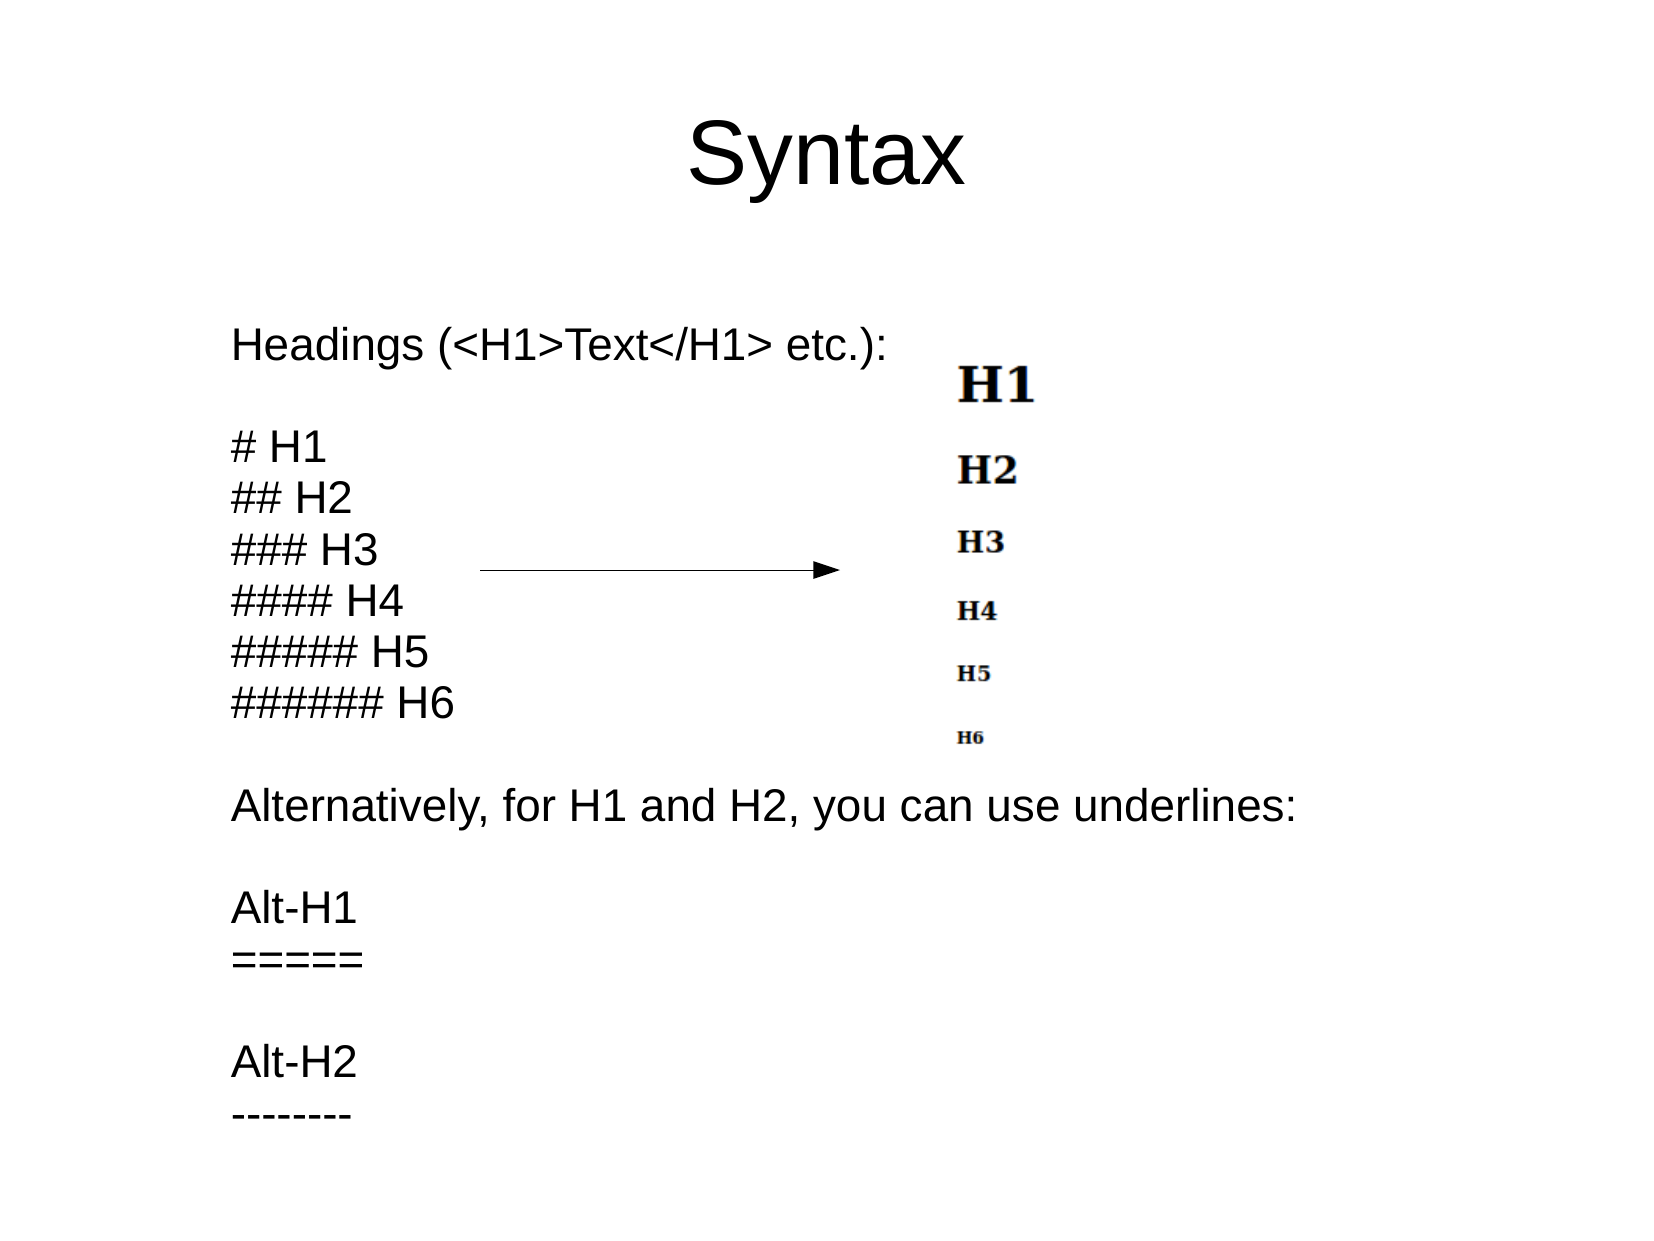

# Syntax
Headings (<H1>Text</H1> etc.):
# H1
## H2
### H3
#### H4
##### H5
###### H6
Alternatively, for H1 and H2, you can use underlines:
Alt-H1
=====
Alt-H2
--------